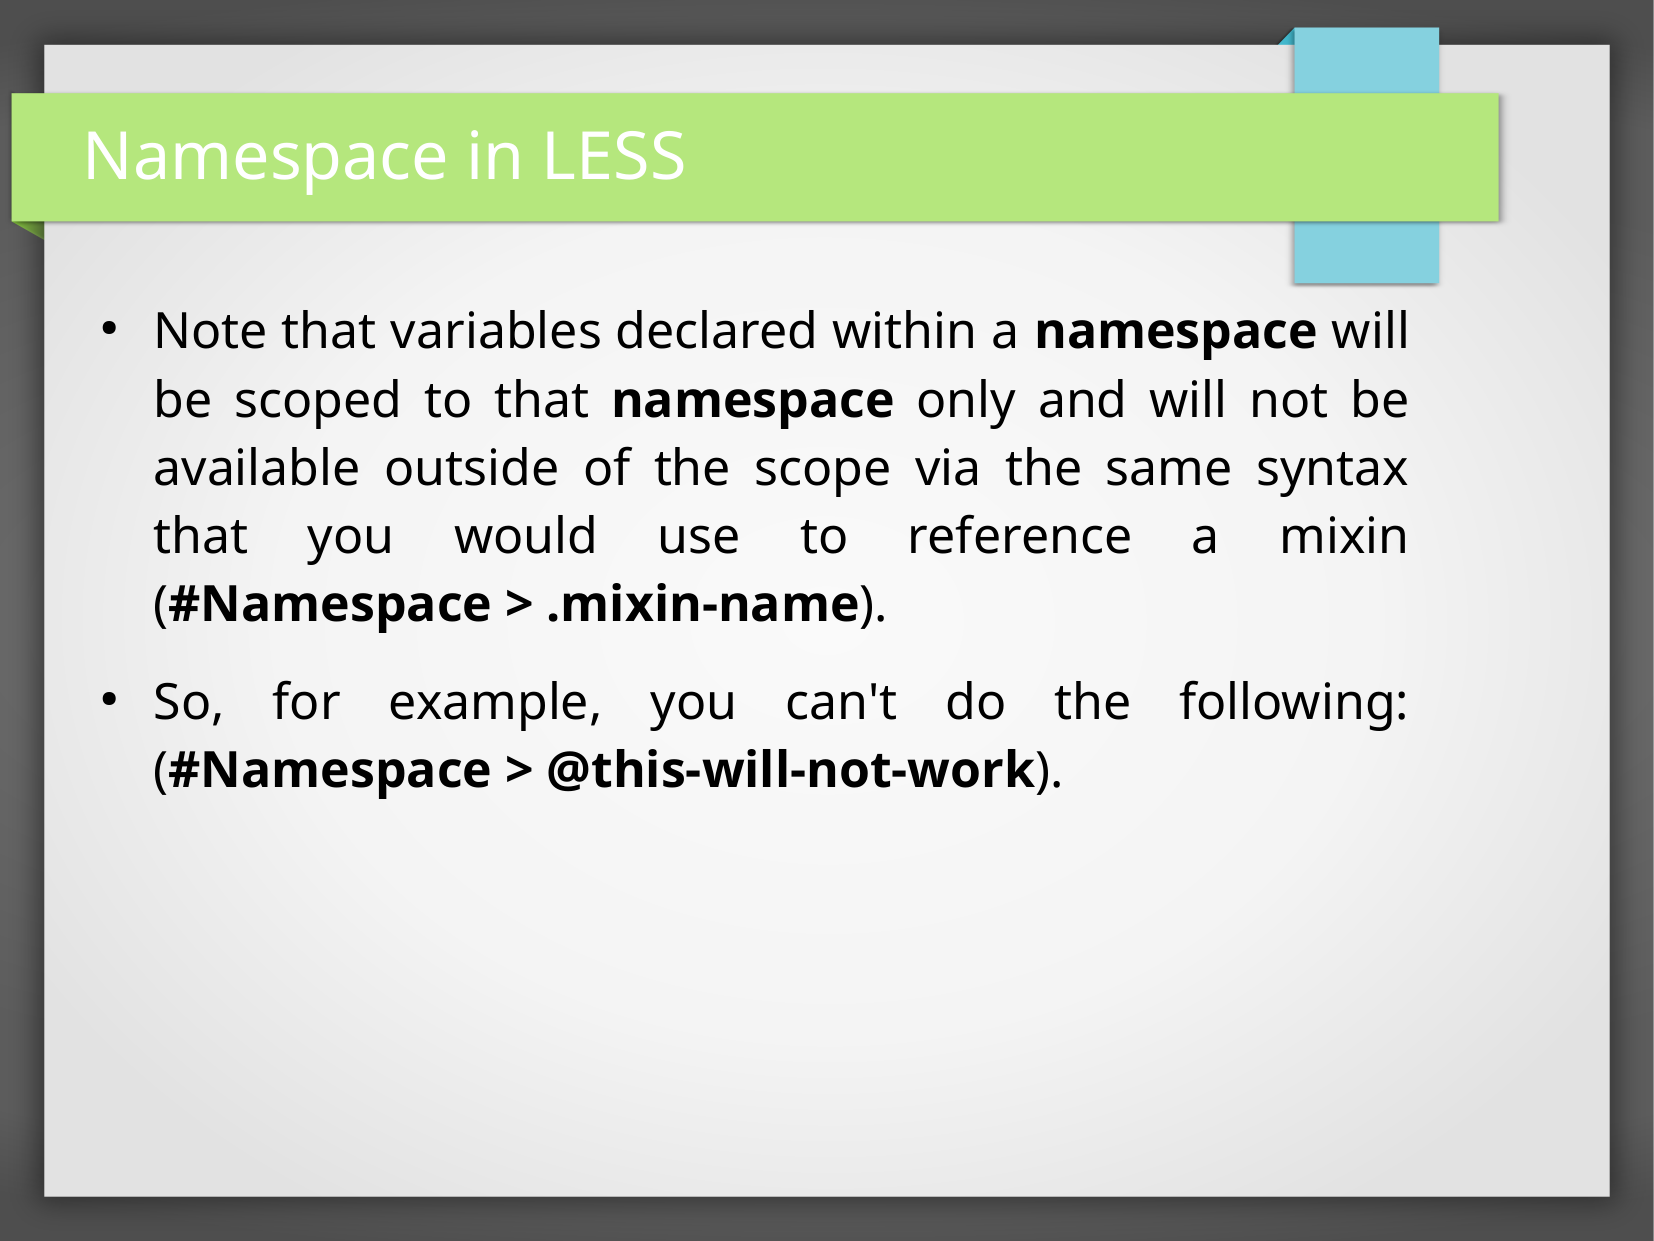

# Namespace in LESS
Note that variables declared within a namespace will be scoped to that namespace only and will not be available outside of the scope via the same syntax that you would use to reference a mixin (#Namespace > .mixin-name).
So, for example, you can't do the following: (#Namespace > @this-will-not-work).